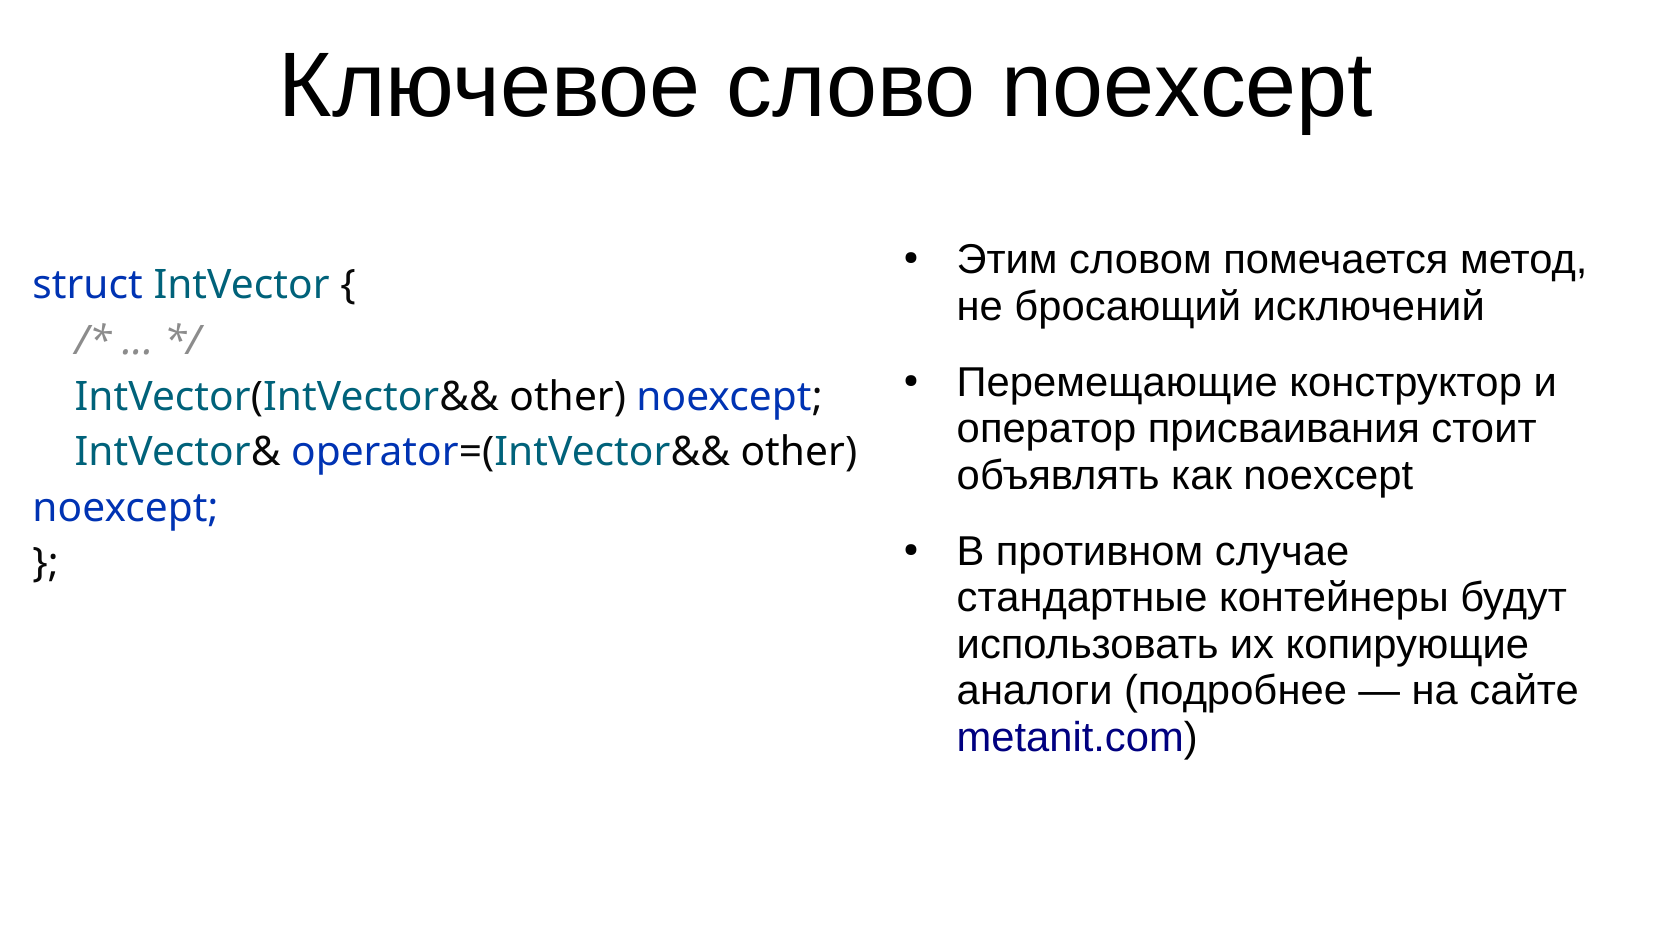

# Ключевое слово noexcept
Этим словом помечается метод, не бросающий исключений
Перемещающие конструктор и оператор присваивания стоит объявлять как noexcept
В противном случае стандартные контейнеры будут использовать их копирующие аналоги (подробнее — на сайте metanit.com)
struct IntVector {
 /* ... */
 IntVector(IntVector&& other) noexcept;
 IntVector& operator=(IntVector&& other) noexcept;
};